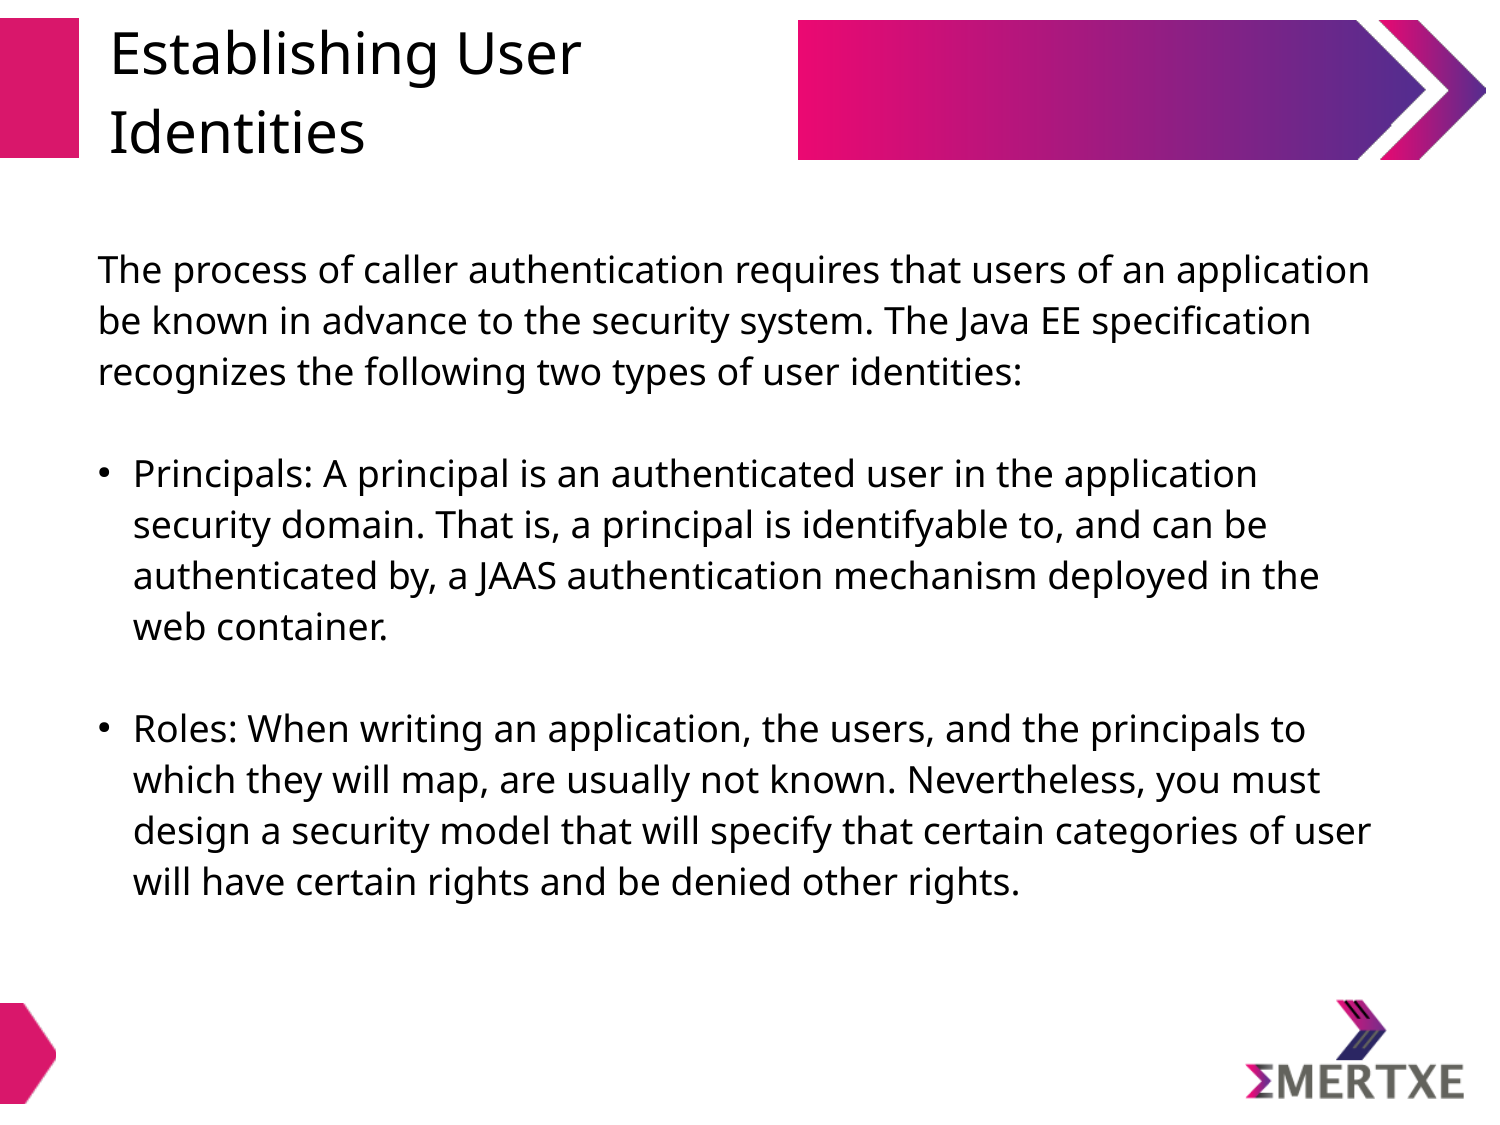

Establishing User Identities
The process of caller authentication requires that users of an application be known in advance to the security system. The Java EE specification recognizes the following two types of user identities:
Principals: A principal is an authenticated user in the application security domain. That is, a principal is identifyable to, and can be authenticated by, a JAAS authentication mechanism deployed in the web container.
Roles: When writing an application, the users, and the principals to which they will map, are usually not known. Nevertheless, you must design a security model that will specify that certain categories of user will have certain rights and be denied other rights.